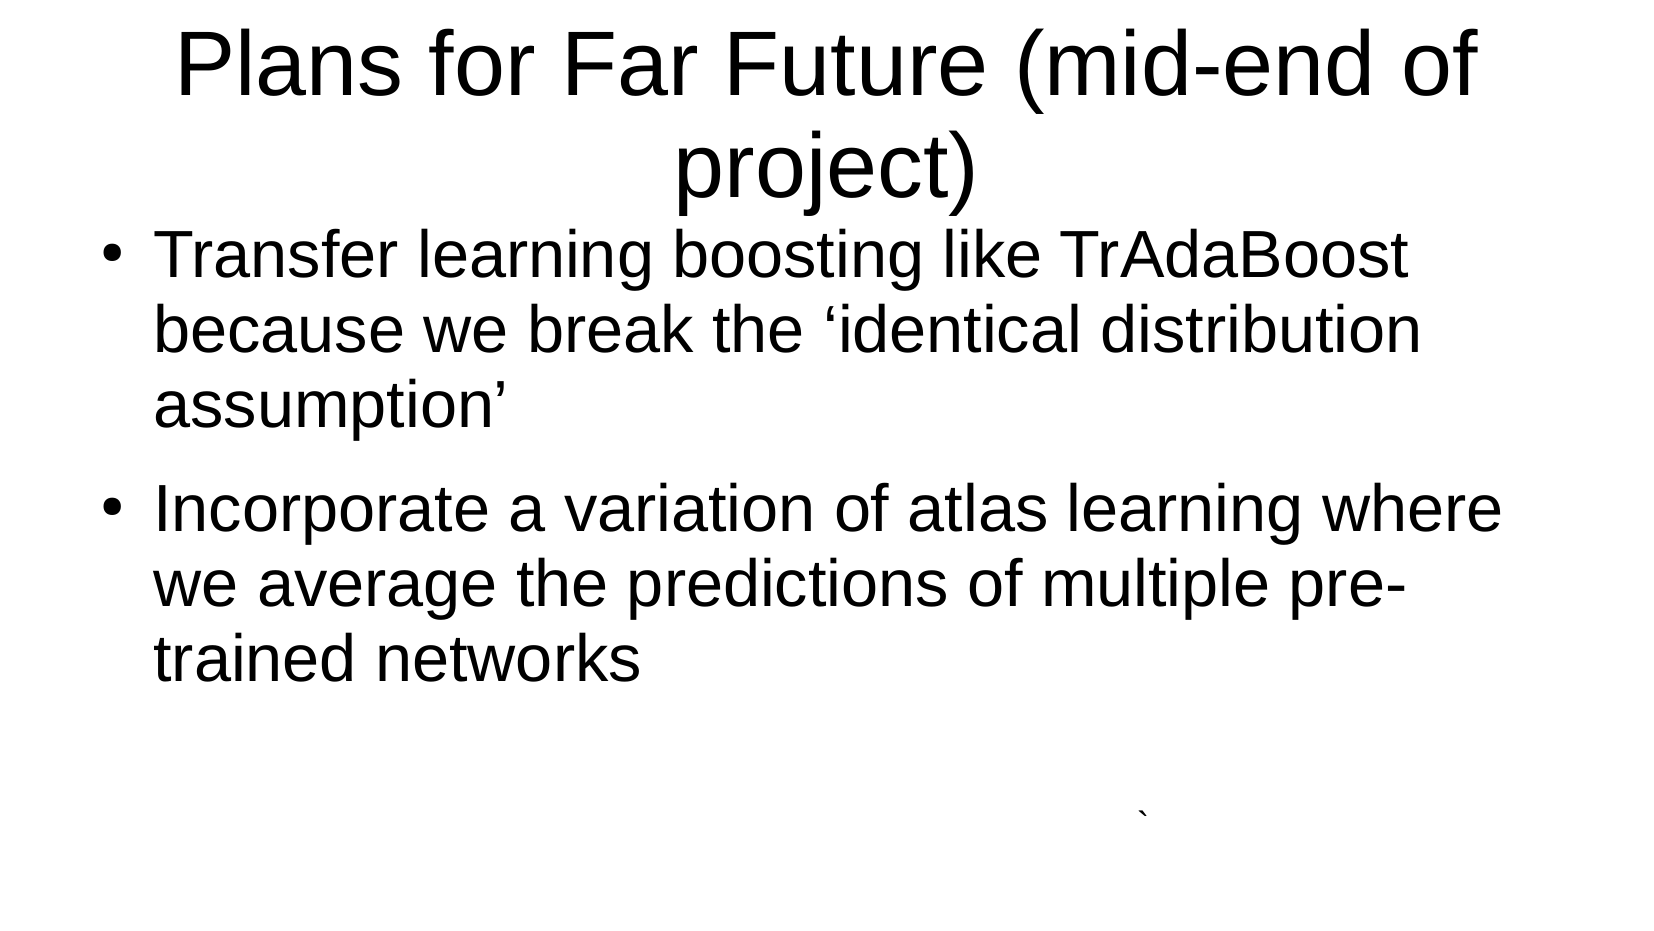

# Plans for Far Future (mid-end of project)
Transfer learning boosting like TrAdaBoost because we break the ‘identical distribution assumption’
Incorporate a variation of atlas learning where we average the predictions of multiple pre-trained networks
`